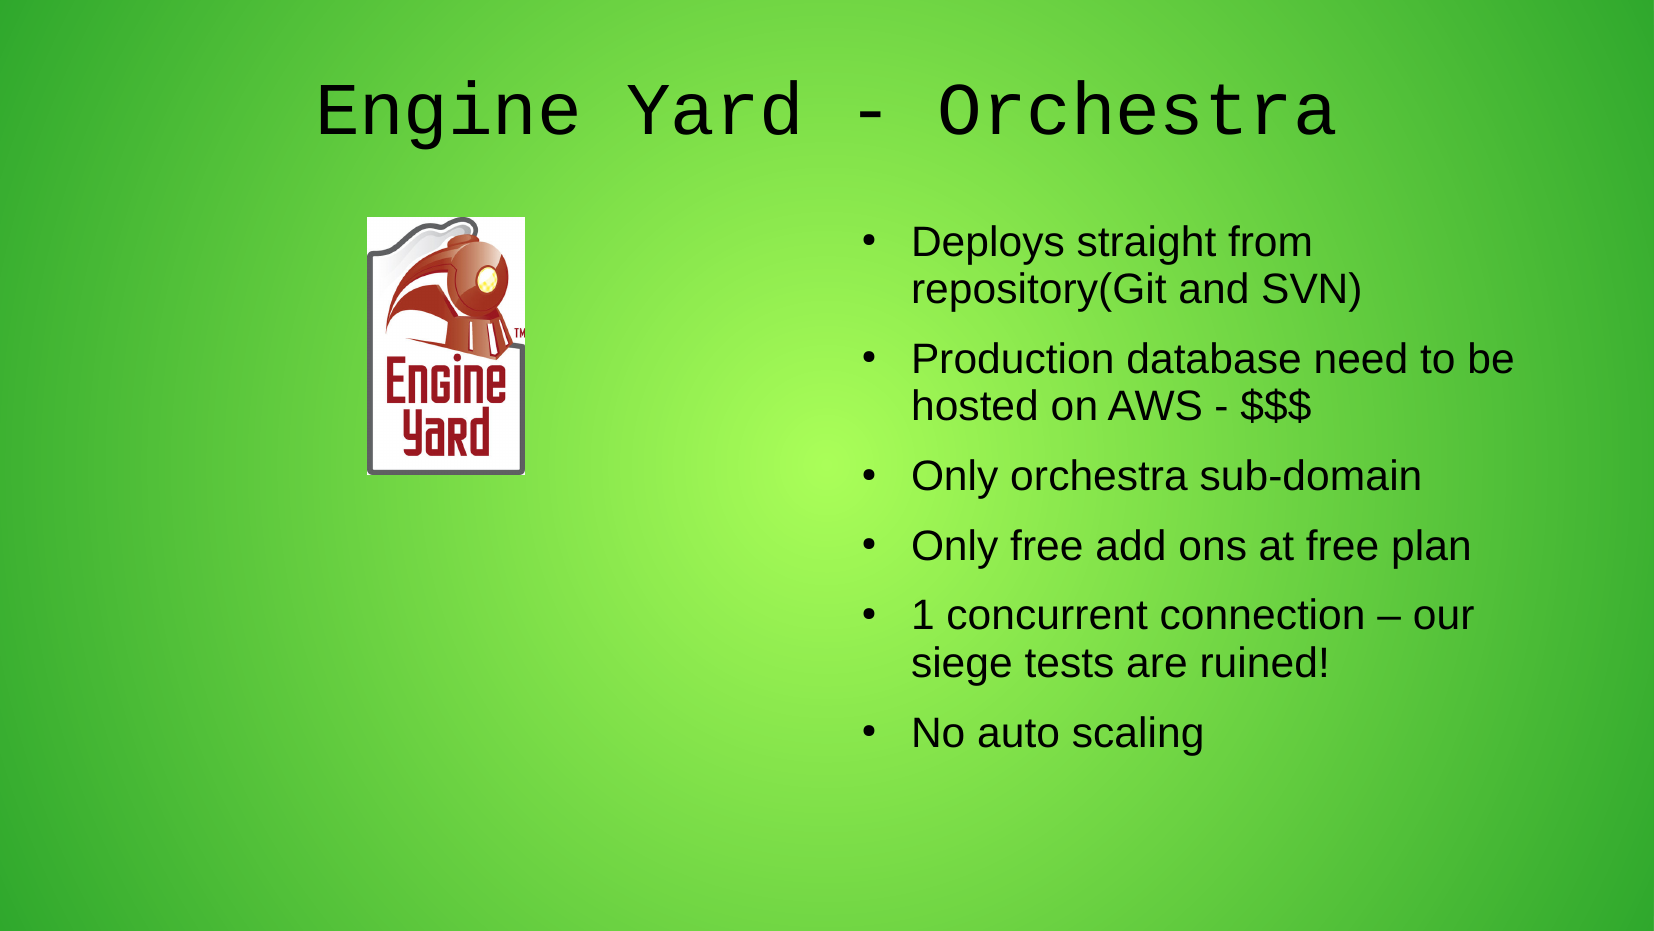

# Engine Yard - Orchestra
Deploys straight from repository(Git and SVN)
Production database need to be hosted on AWS - $$$
Only orchestra sub-domain
Only free add ons at free plan
1 concurrent connection – our siege tests are ruined!
No auto scaling